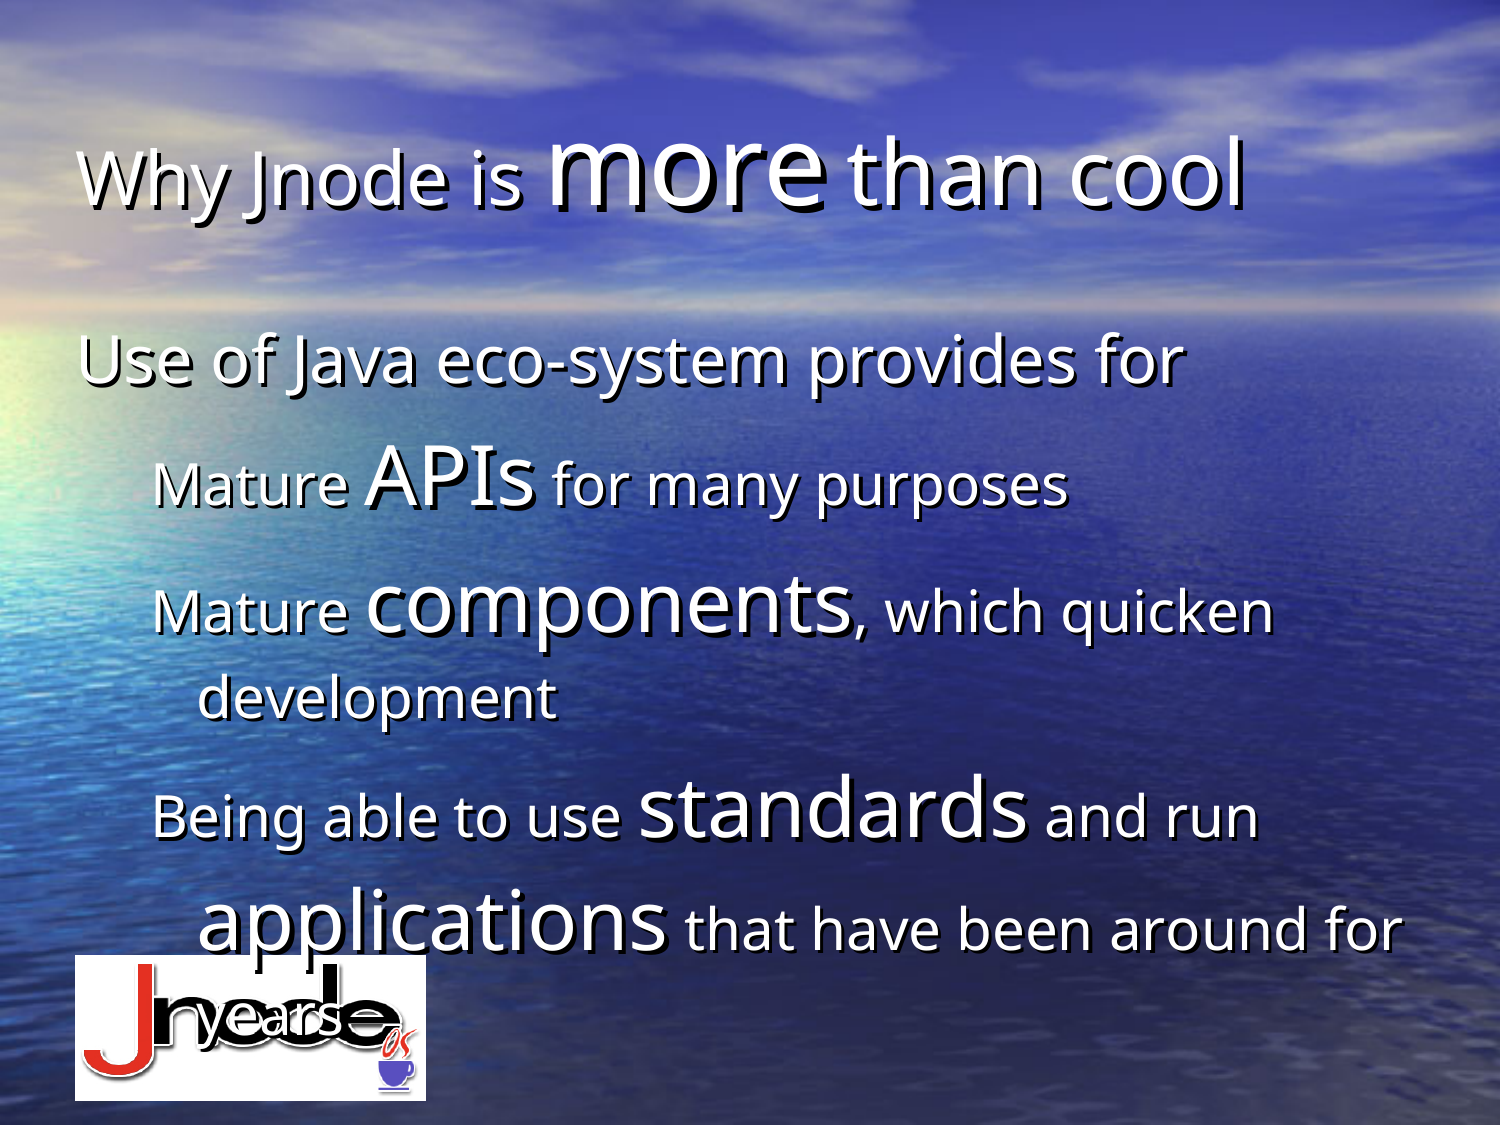

# Why Jnode is more than cool
Use of Java eco-system provides for
Mature APIs for many purposes
Mature components, which quicken development
Being able to use standards and run applications that have been around for years